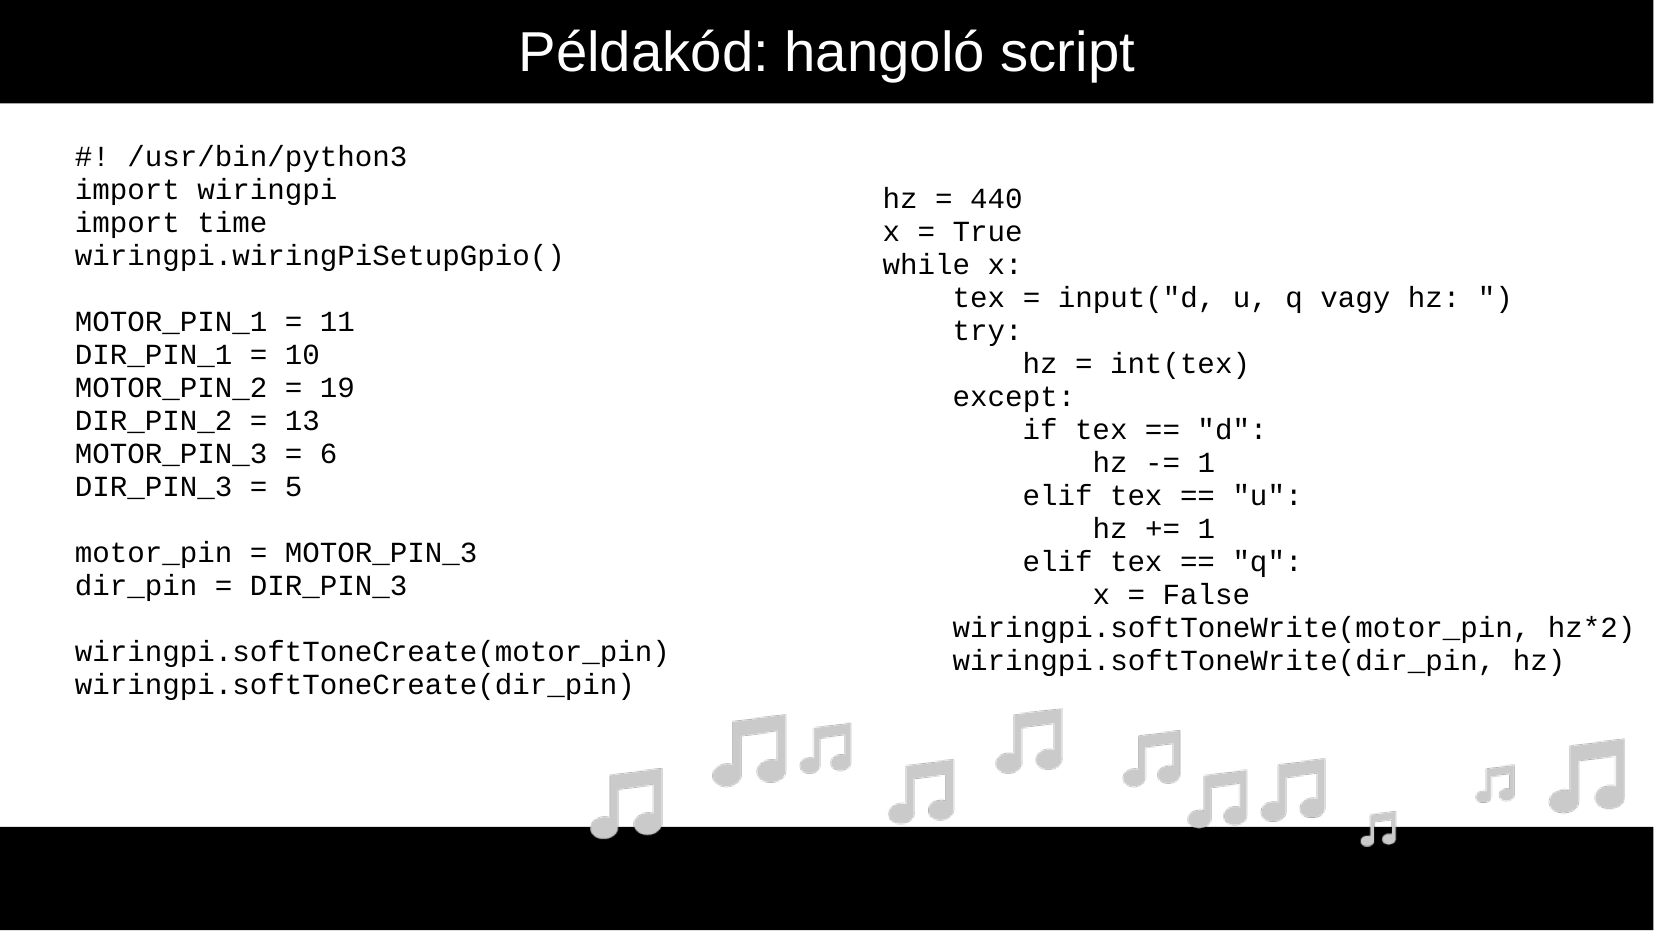

# Példakód: hangoló script
#! /usr/bin/python3
import wiringpi
import time
wiringpi.wiringPiSetupGpio()
MOTOR_PIN_1 = 11
DIR_PIN_1 = 10
MOTOR_PIN_2 = 19
DIR_PIN_2 = 13
MOTOR_PIN_3 = 6
DIR_PIN_3 = 5
motor_pin = MOTOR_PIN_3
dir_pin = DIR_PIN_3
wiringpi.softToneCreate(motor_pin)
wiringpi.softToneCreate(dir_pin)
hz = 440
x = True
while x:
 tex = input("d, u, q vagy hz: ")
 try:
 hz = int(tex)
 except:
 if tex == "d":
 hz -= 1
 elif tex == "u":
 hz += 1
 elif tex == "q":
 x = False
 wiringpi.softToneWrite(motor_pin, hz*2)
 wiringpi.softToneWrite(dir_pin, hz)